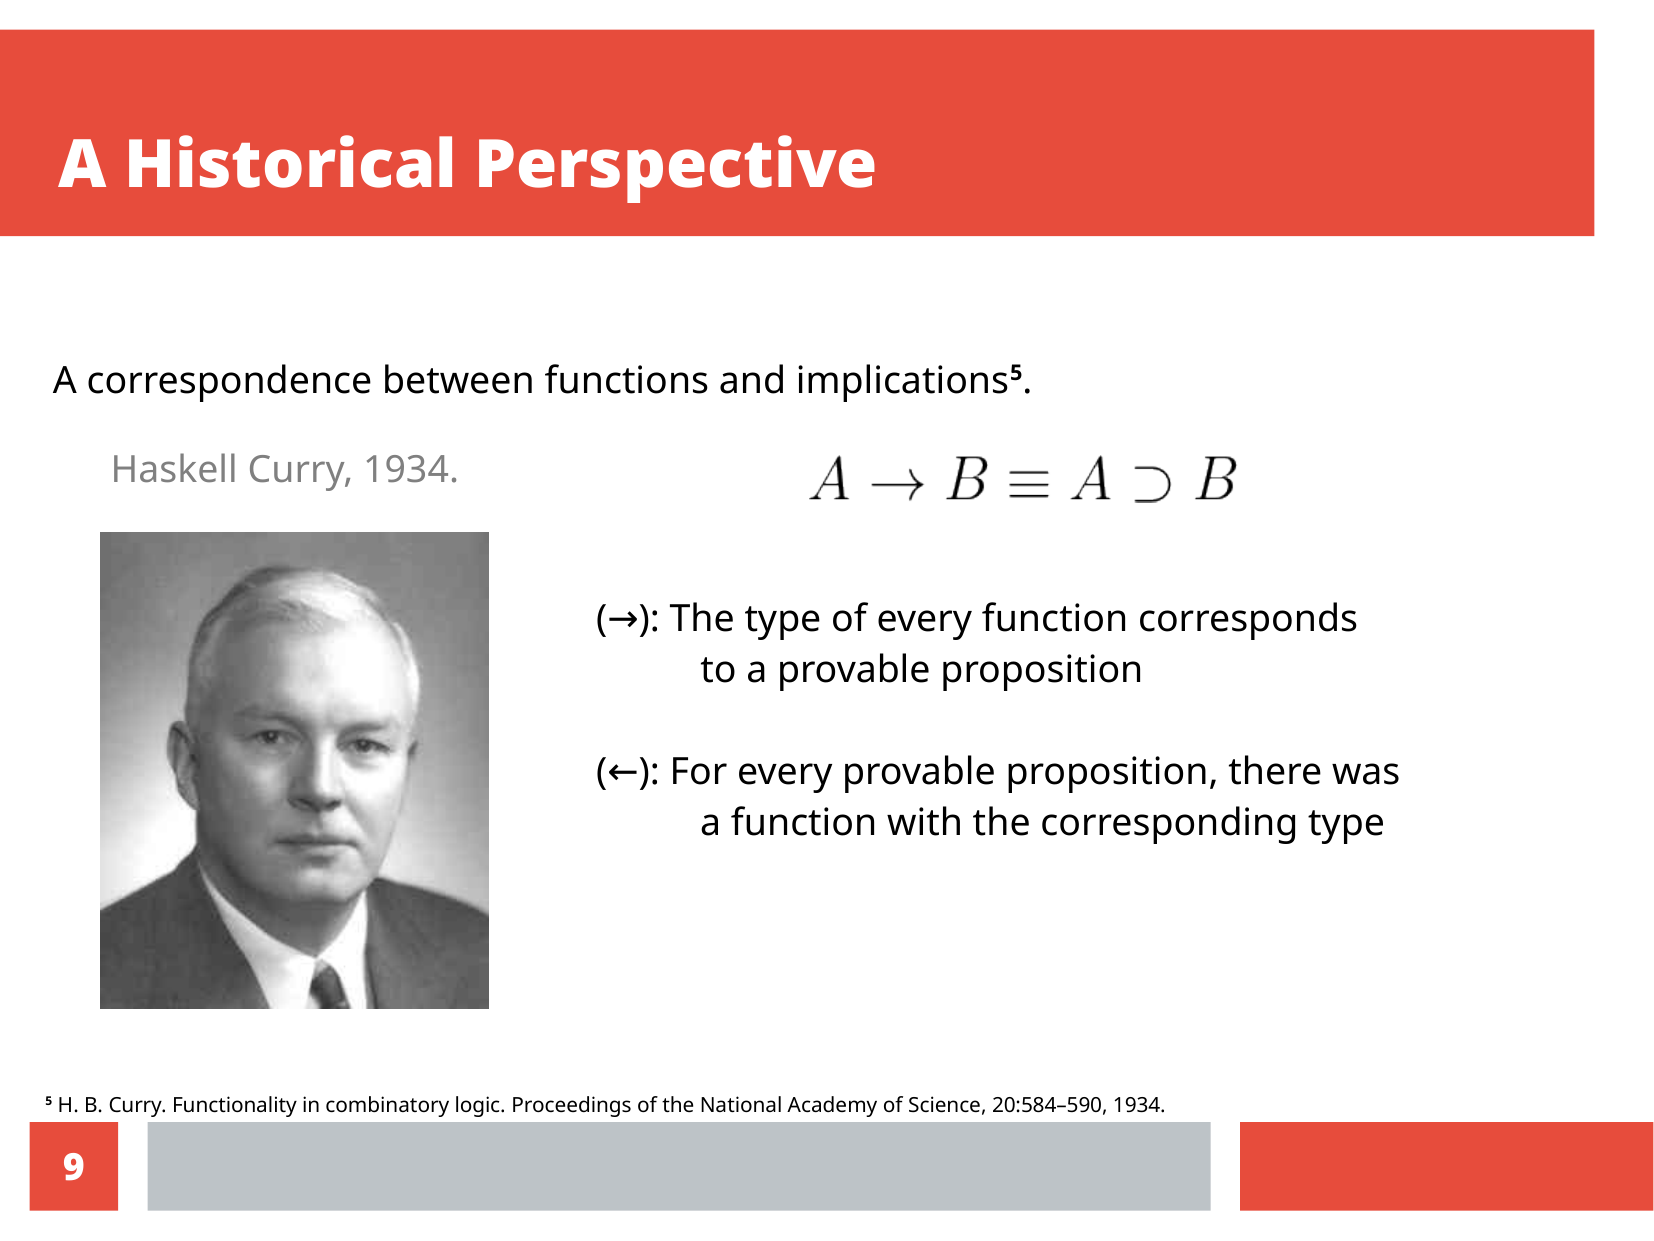

# A Historical Perspective
A correspondence between functions and implications5.
Haskell Curry, 1934.
(→): The type of every function corresponds
	 to a provable proposition
(←): For every provable proposition, there was
 	 a function with the corresponding type
5 H. B. Curry. Functionality in combinatory logic. Proceedings of the National Academy of Science, 20:584–590, 1934.
9